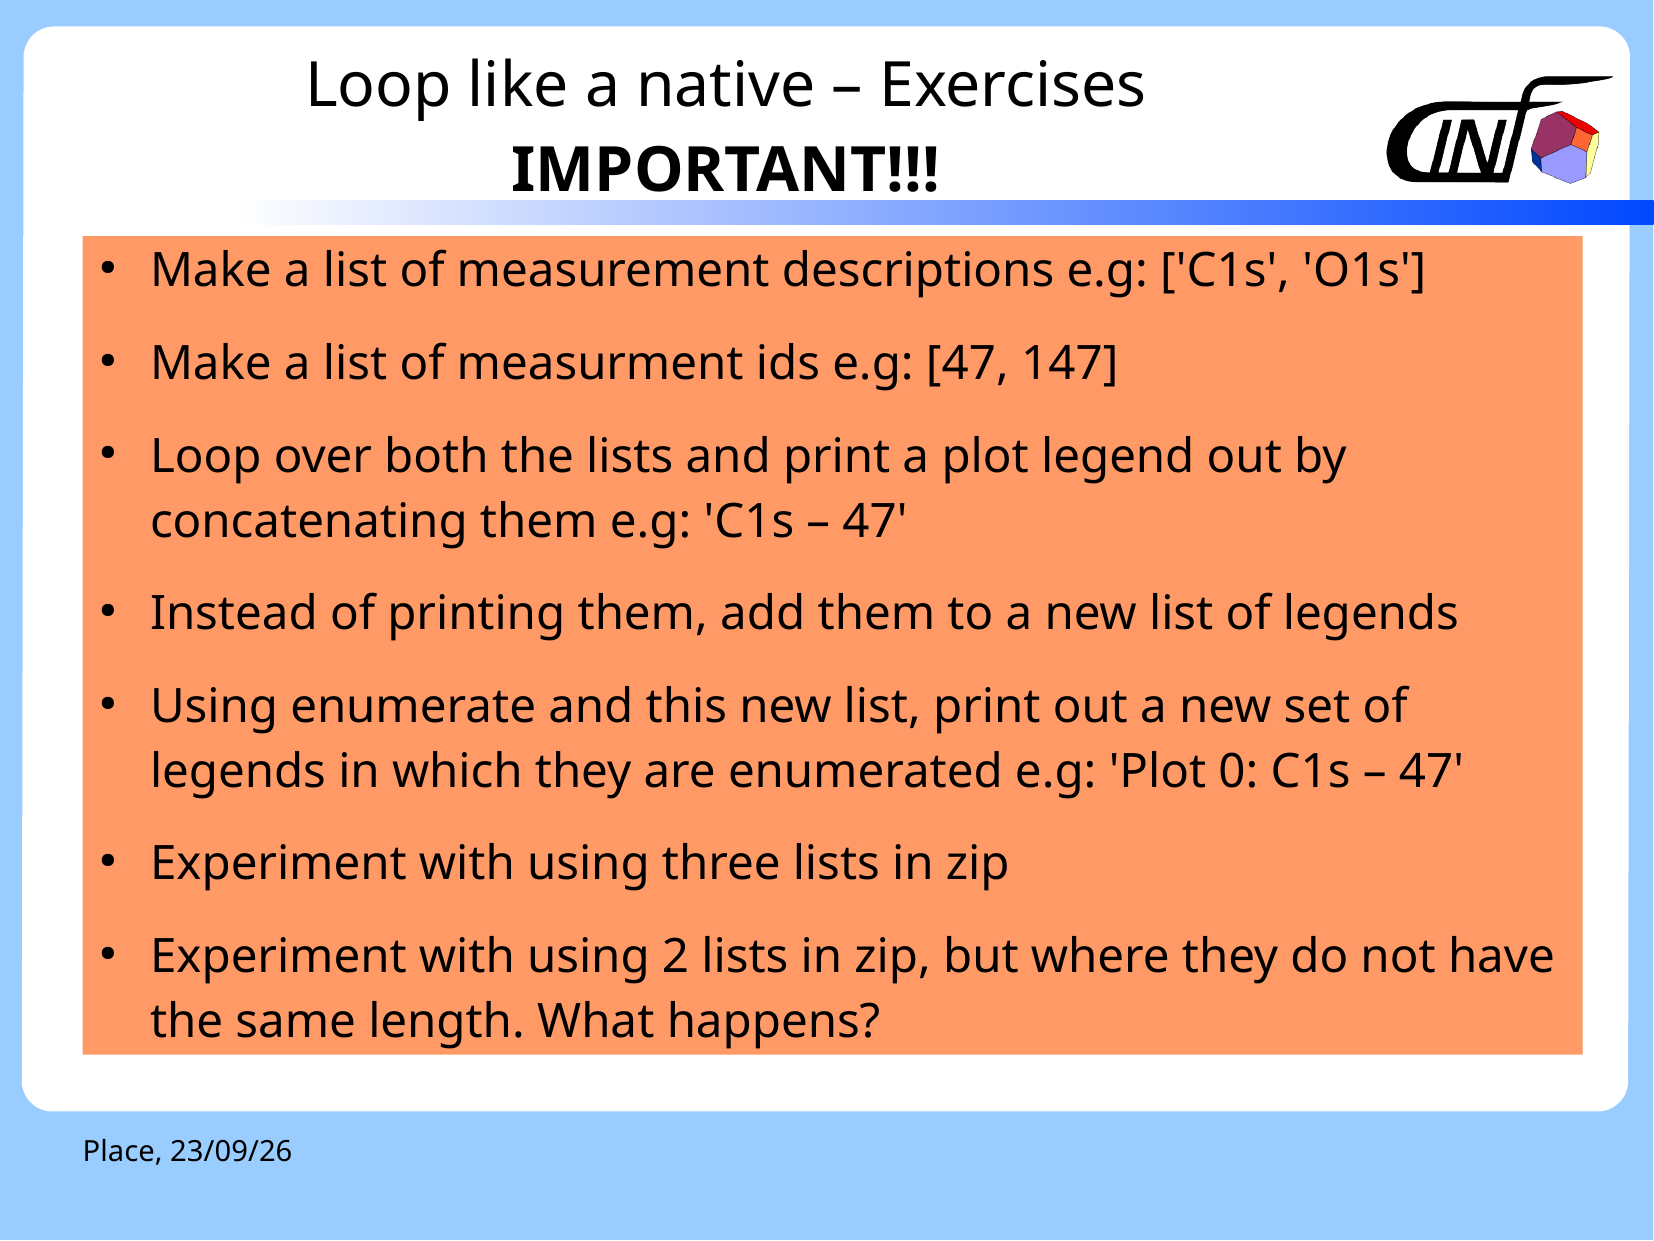

# Loop like a native – Exercises IMPORTANT!!!
Make a list of measurement descriptions e.g: ['C1s', 'O1s']
Make a list of measurment ids e.g: [47, 147]
Loop over both the lists and print a plot legend out by concatenating them e.g: 'C1s – 47'
Instead of printing them, add them to a new list of legends
Using enumerate and this new list, print out a new set of legends in which they are enumerated e.g: 'Plot 0: C1s – 47'
Experiment with using three lists in zip
Experiment with using 2 lists in zip, but where they do not have the same length. What happens?